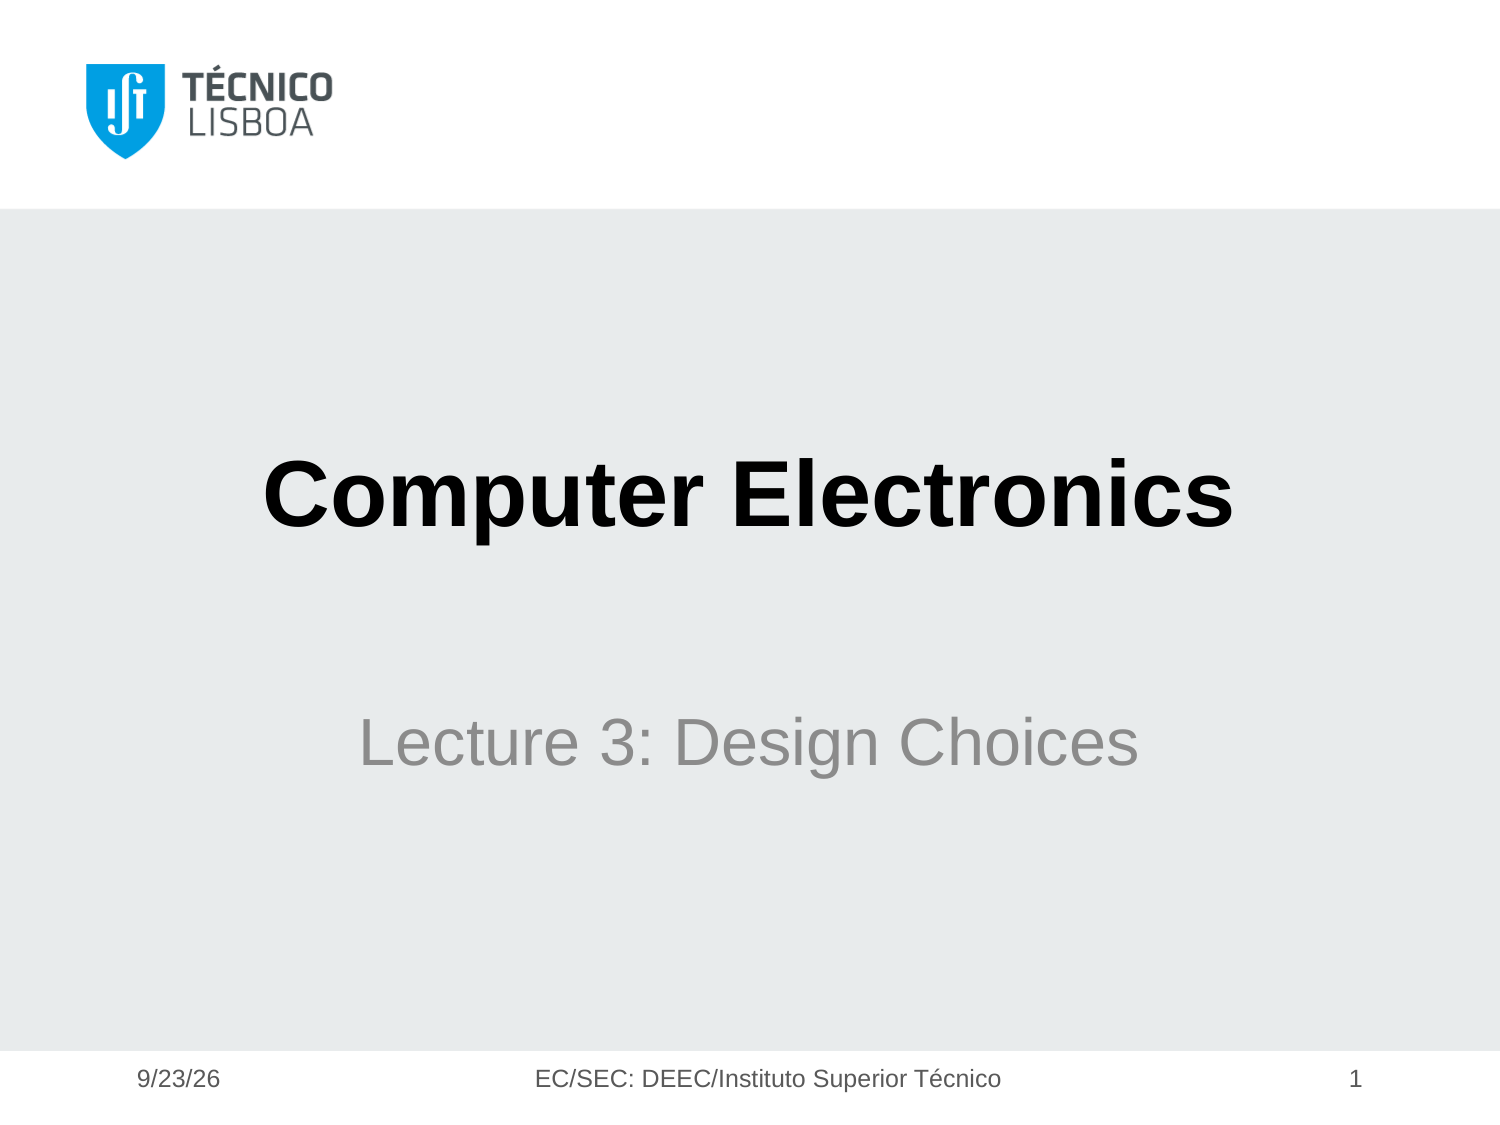

Computer Electronics
# Lecture 3: Design Choices
EC/SEC: DEEC/Instituto Superior Técnico